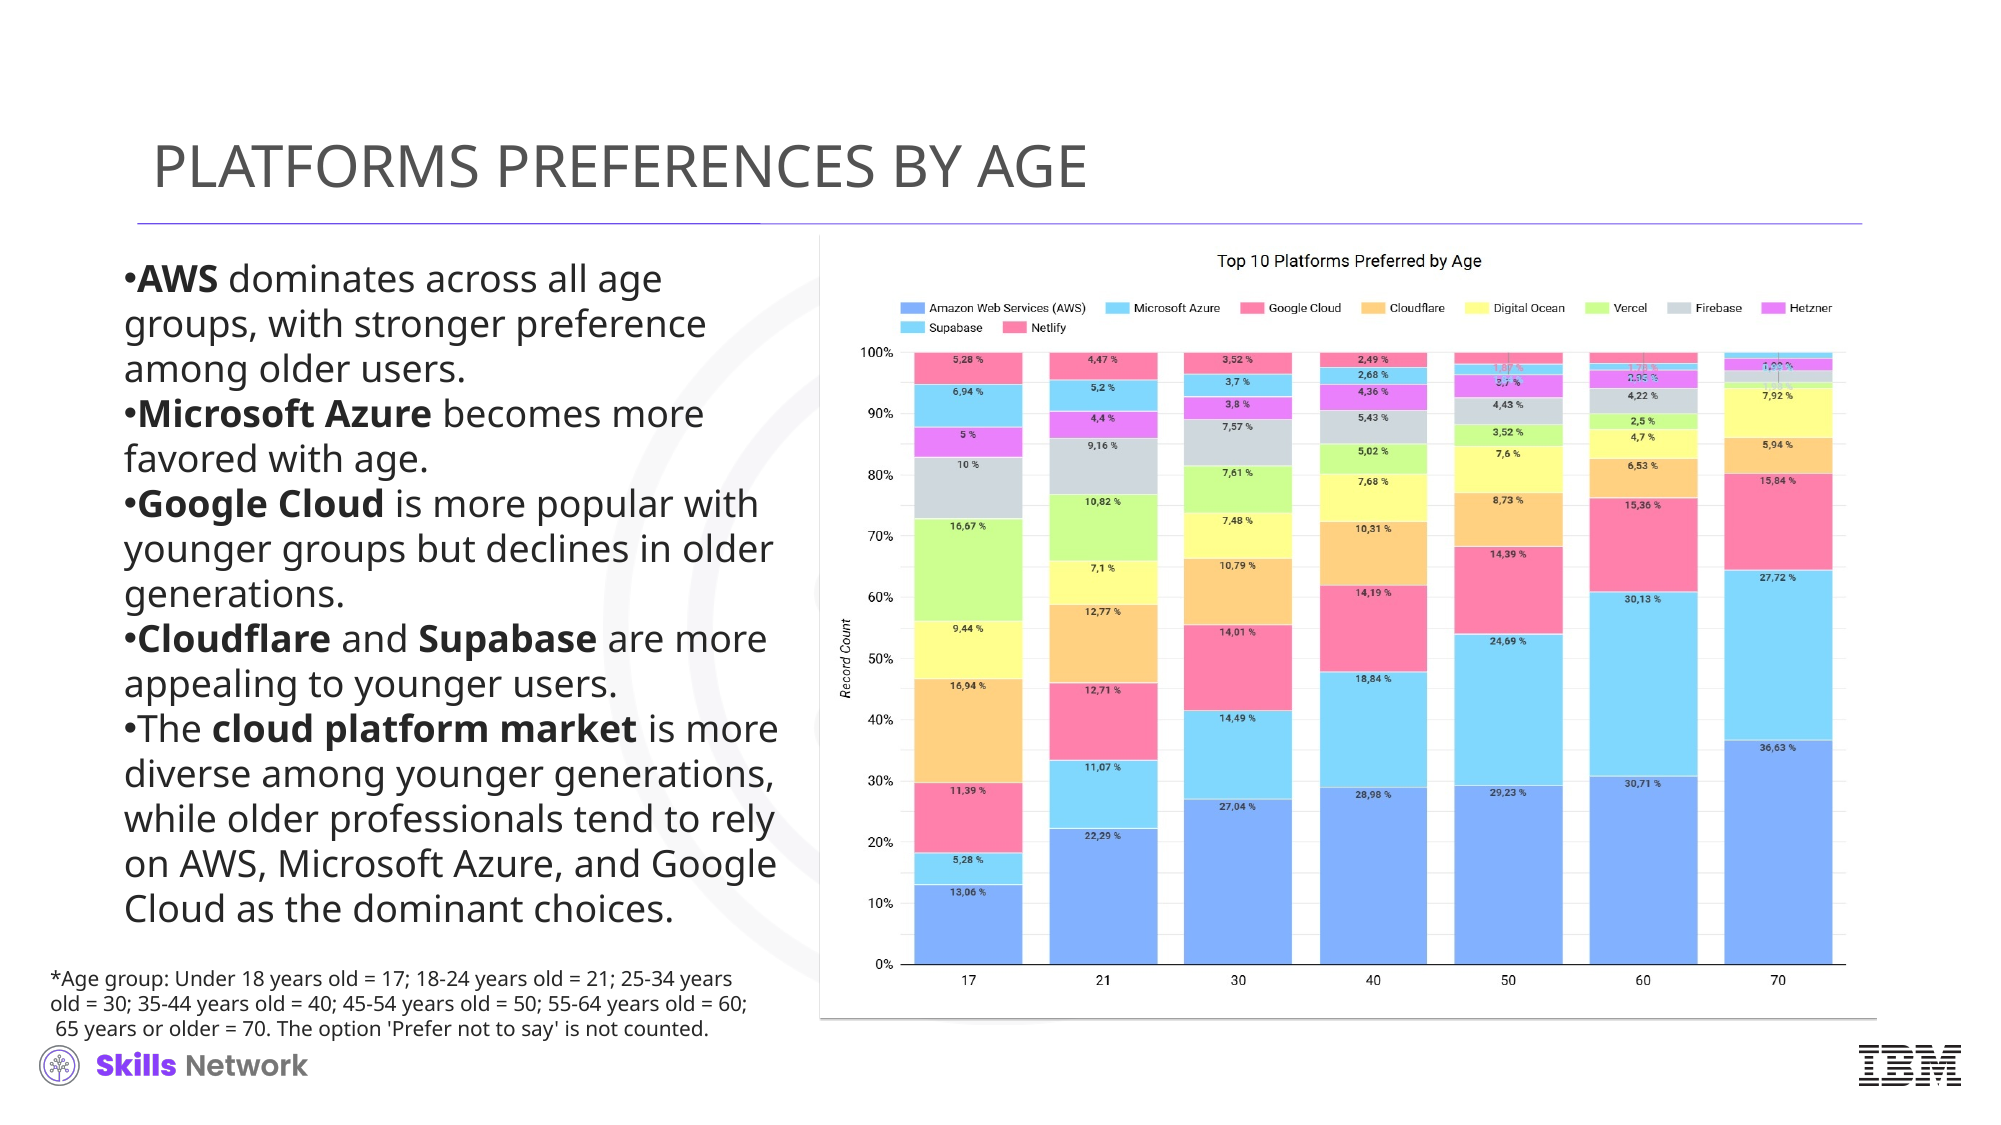

# PLATFORMS PREFERENCES BY AGE
AWS dominates across all age groups, with stronger preference among older users.
Microsoft Azure becomes more favored with age.
Google Cloud is more popular with younger groups but declines in older generations.
Cloudflare and Supabase are more appealing to younger users.
The cloud platform market is more diverse among younger generations, while older professionals tend to rely on AWS, Microsoft Azure, and Google Cloud as the dominant choices.
*Age group: Under 18 years old = 17; 18-24 years old = 21; 25-34 years old = 30; 35-44 years old = 40; 45-54 years old = 50; 55-64 years old = 60;
 65 years or older = 70. The option 'Prefer not to say' is not counted.